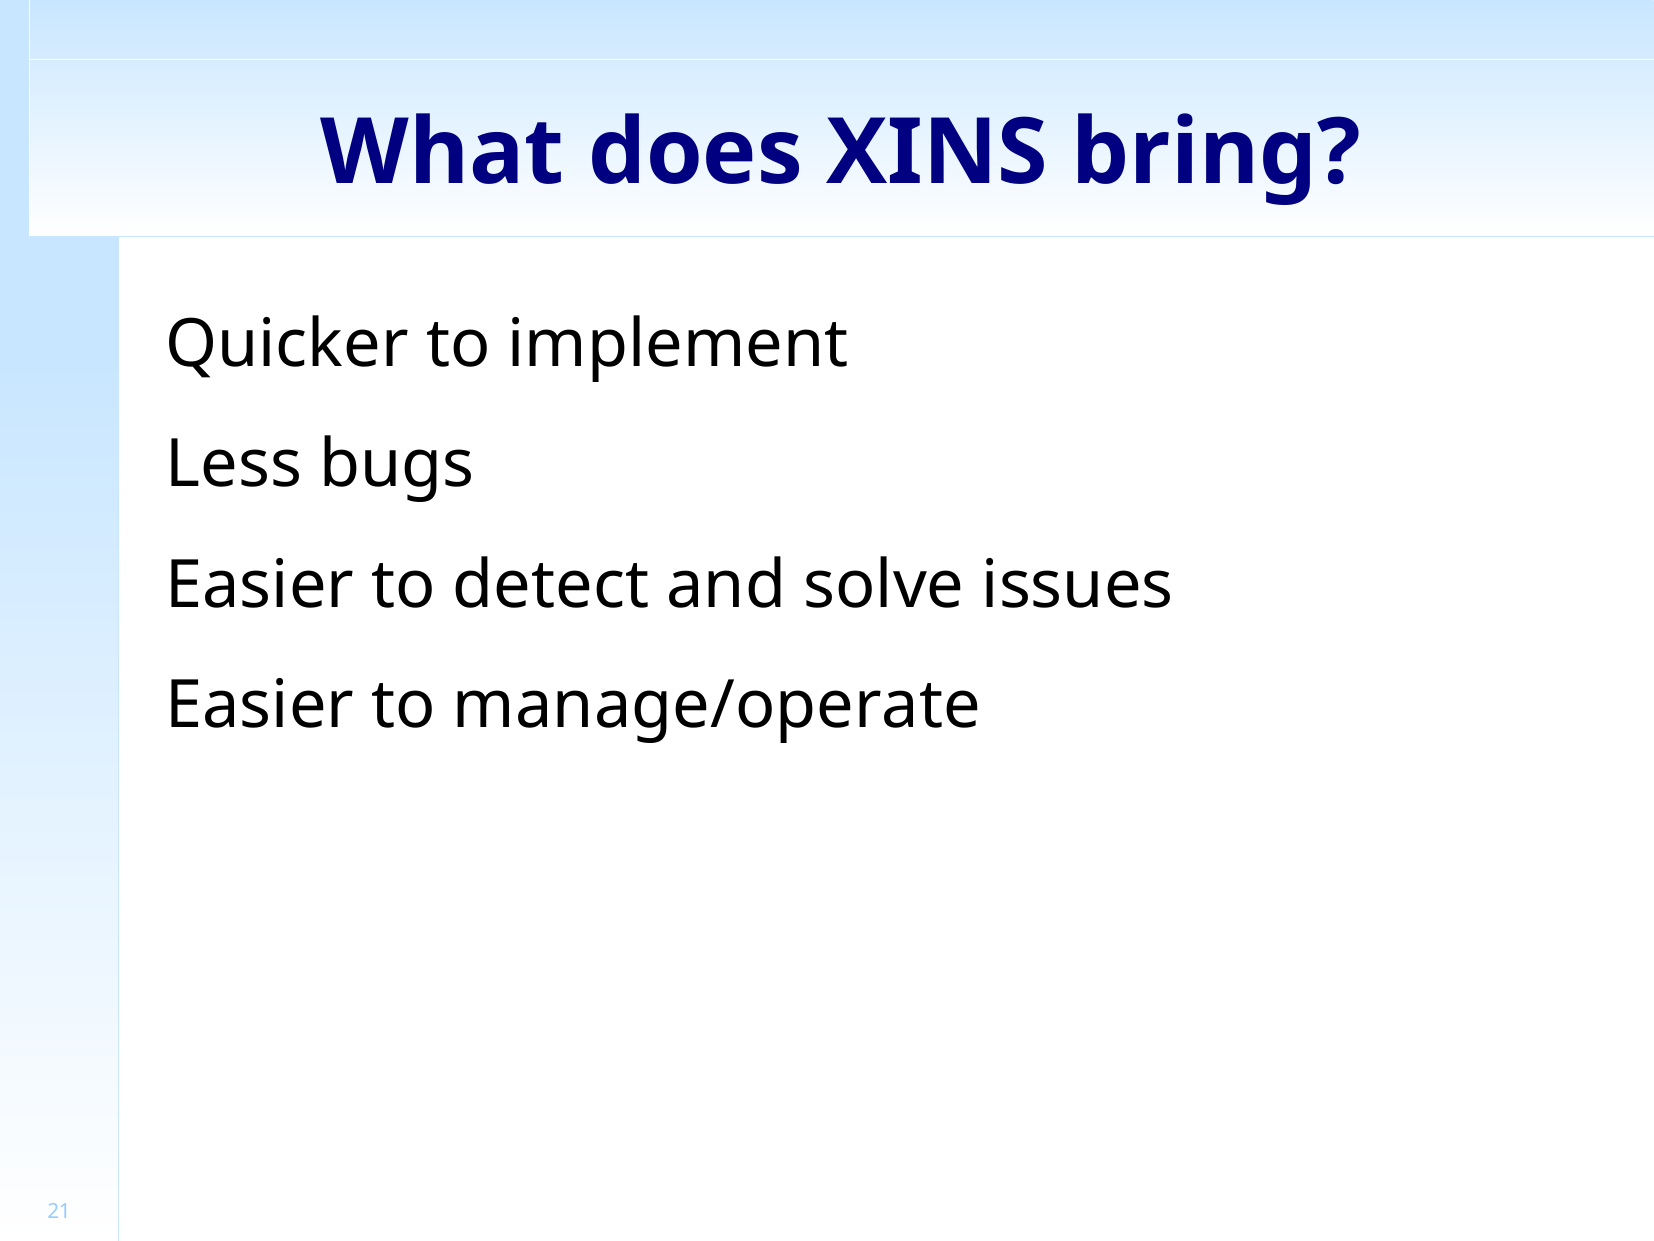

# What does XINS bring?
Quicker to implement
Less bugs
Easier to detect and solve issues
Easier to manage/operate